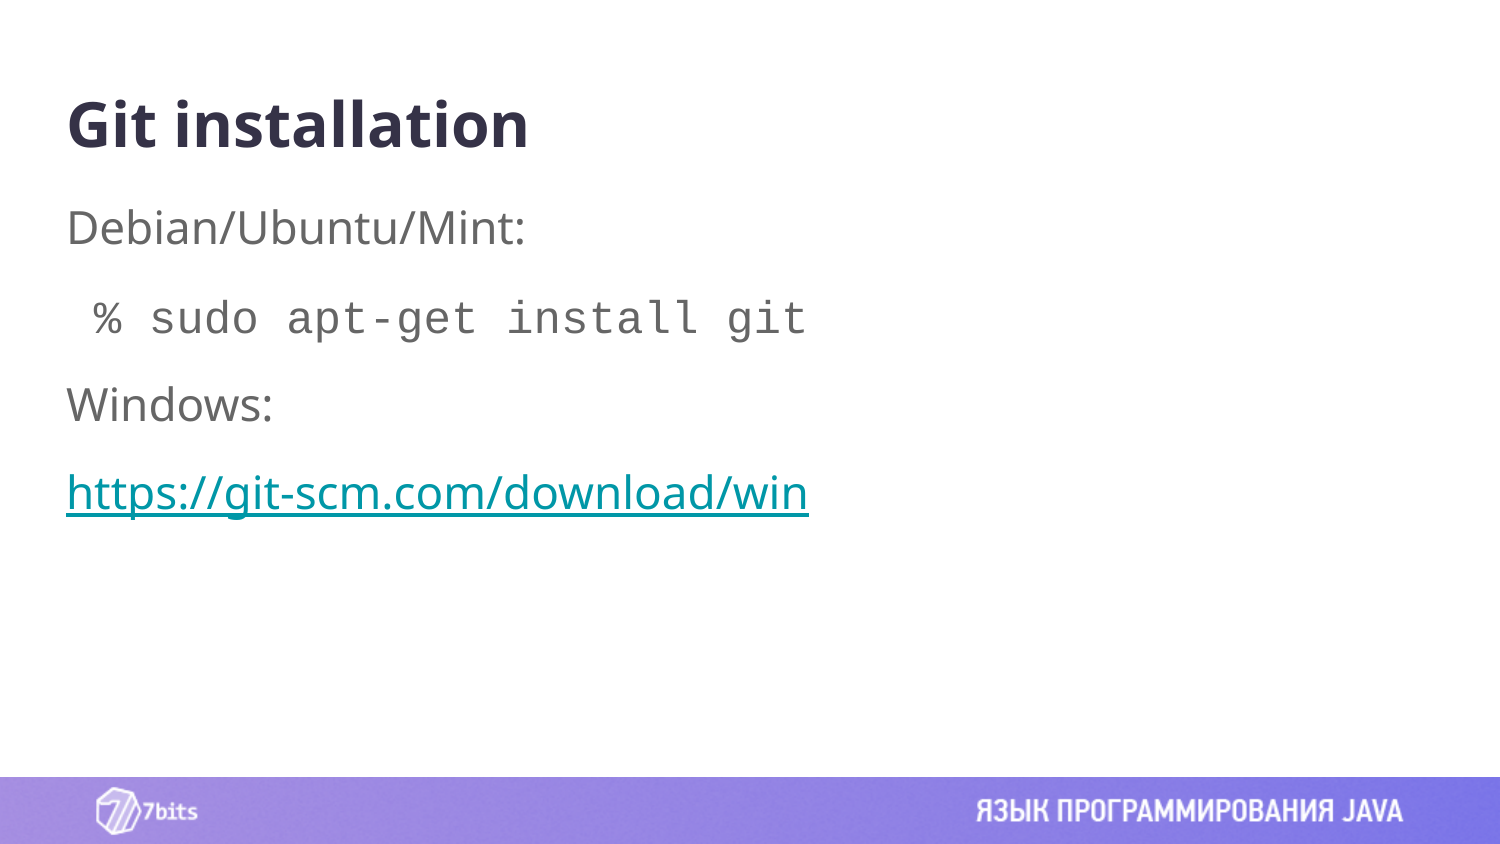

# Git installation
Debian/Ubuntu/Mint:
 % sudo apt-get install git
Windows:
https://git-scm.com/download/win